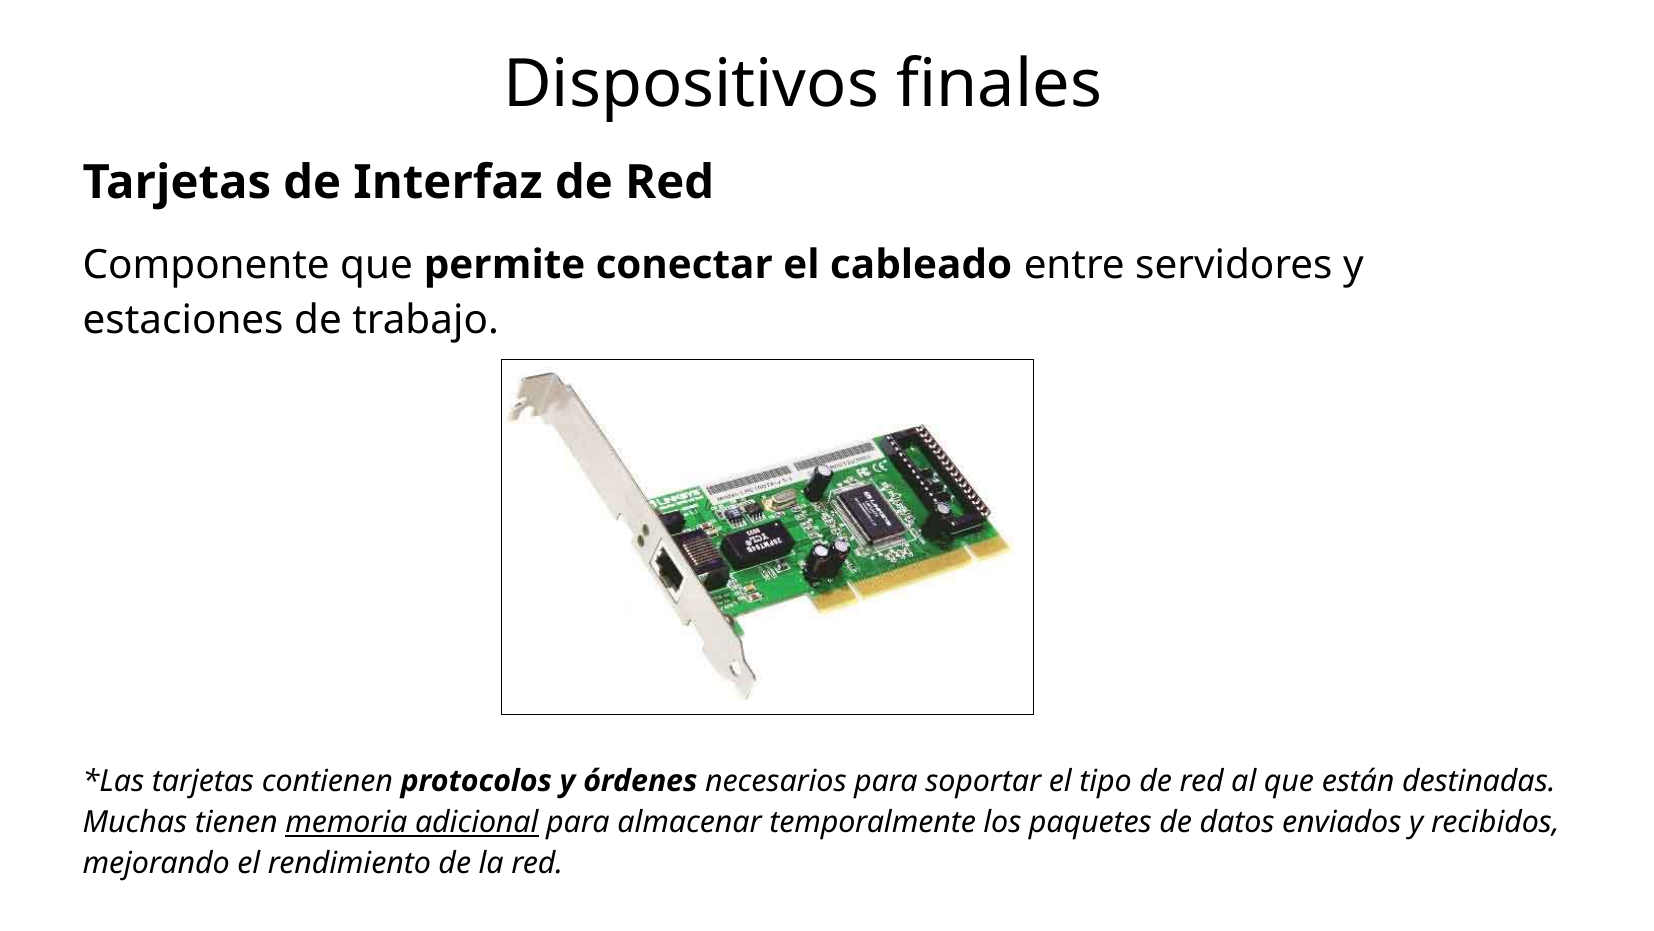

# Dispositivos finales
Tarjetas de Interfaz de Red
Componente que permite conectar el cableado entre servidores y estaciones de trabajo.
*Las tarjetas contienen protocolos y órdenes necesarios para soportar el tipo de red al que están destinadas. Muchas tienen memoria adicional para almacenar temporalmente los paquetes de datos enviados y recibidos, mejorando el rendimiento de la red.